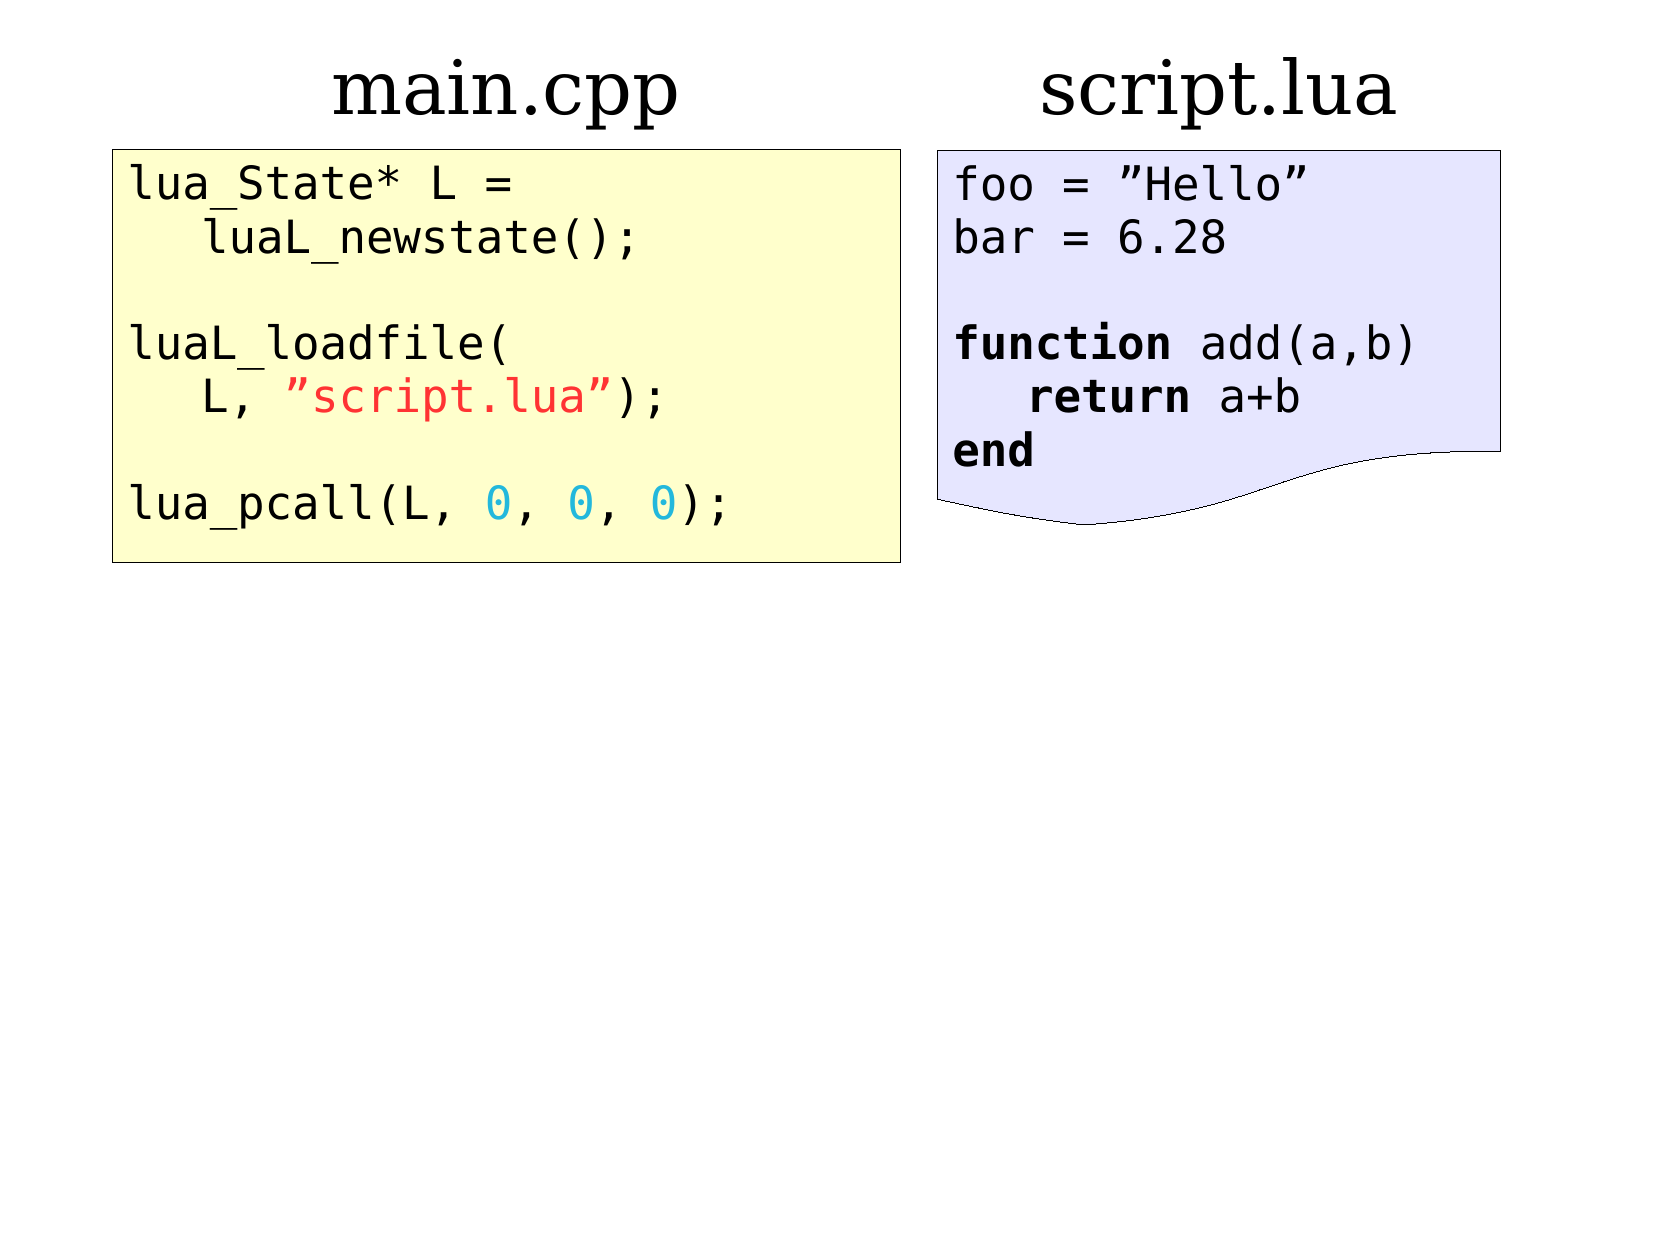

main.cpp
script.lua
lua_State* L =
	luaL_newstate();
luaL_loadfile(
	L, ”script.lua”);
lua_pcall(L, 0, 0, 0);
foo = ”Hello”
bar = 6.28
function add(a,b)
	return a+b
end